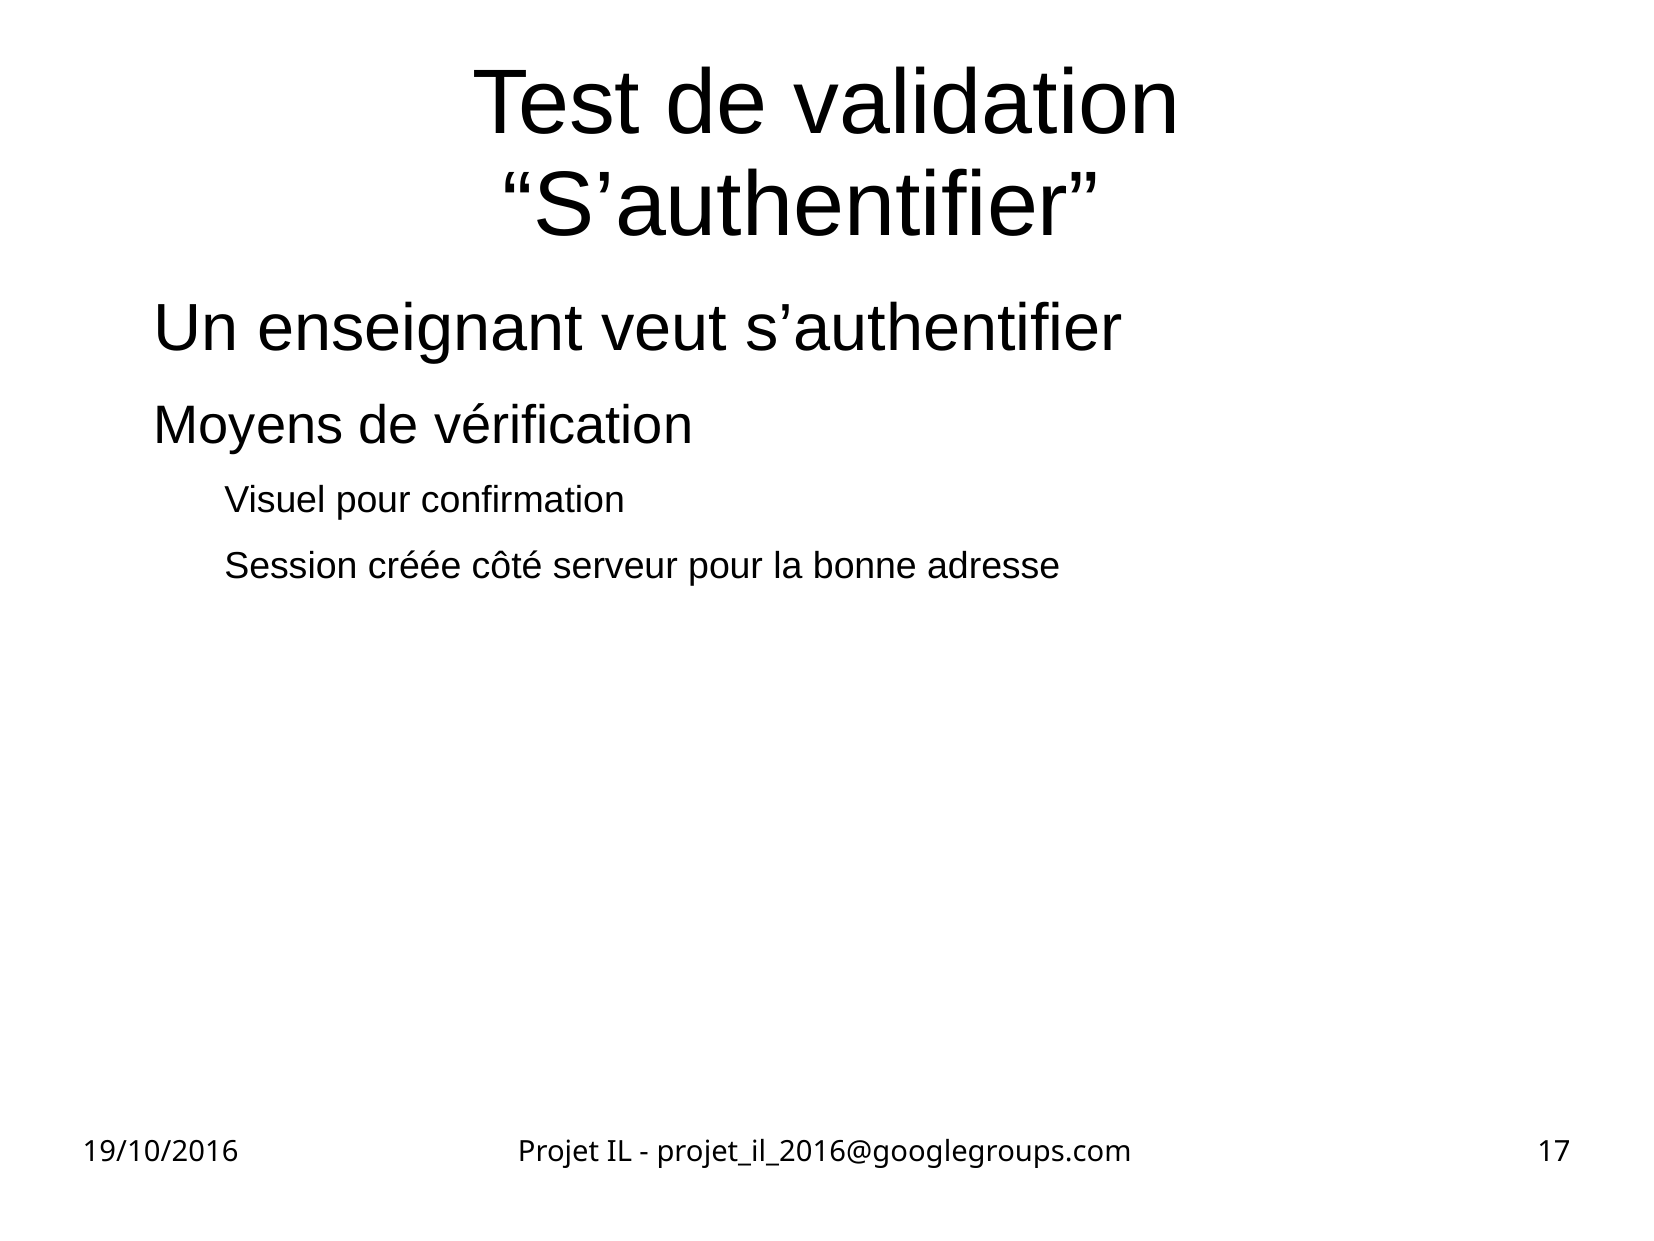

# Test de validation “S’authentifier”
Un enseignant veut s’authentifier
Moyens de vérification
Visuel pour confirmation
Session créée côté serveur pour la bonne adresse
19/10/2016
Projet IL - projet_il_2016@googlegroups.com
17